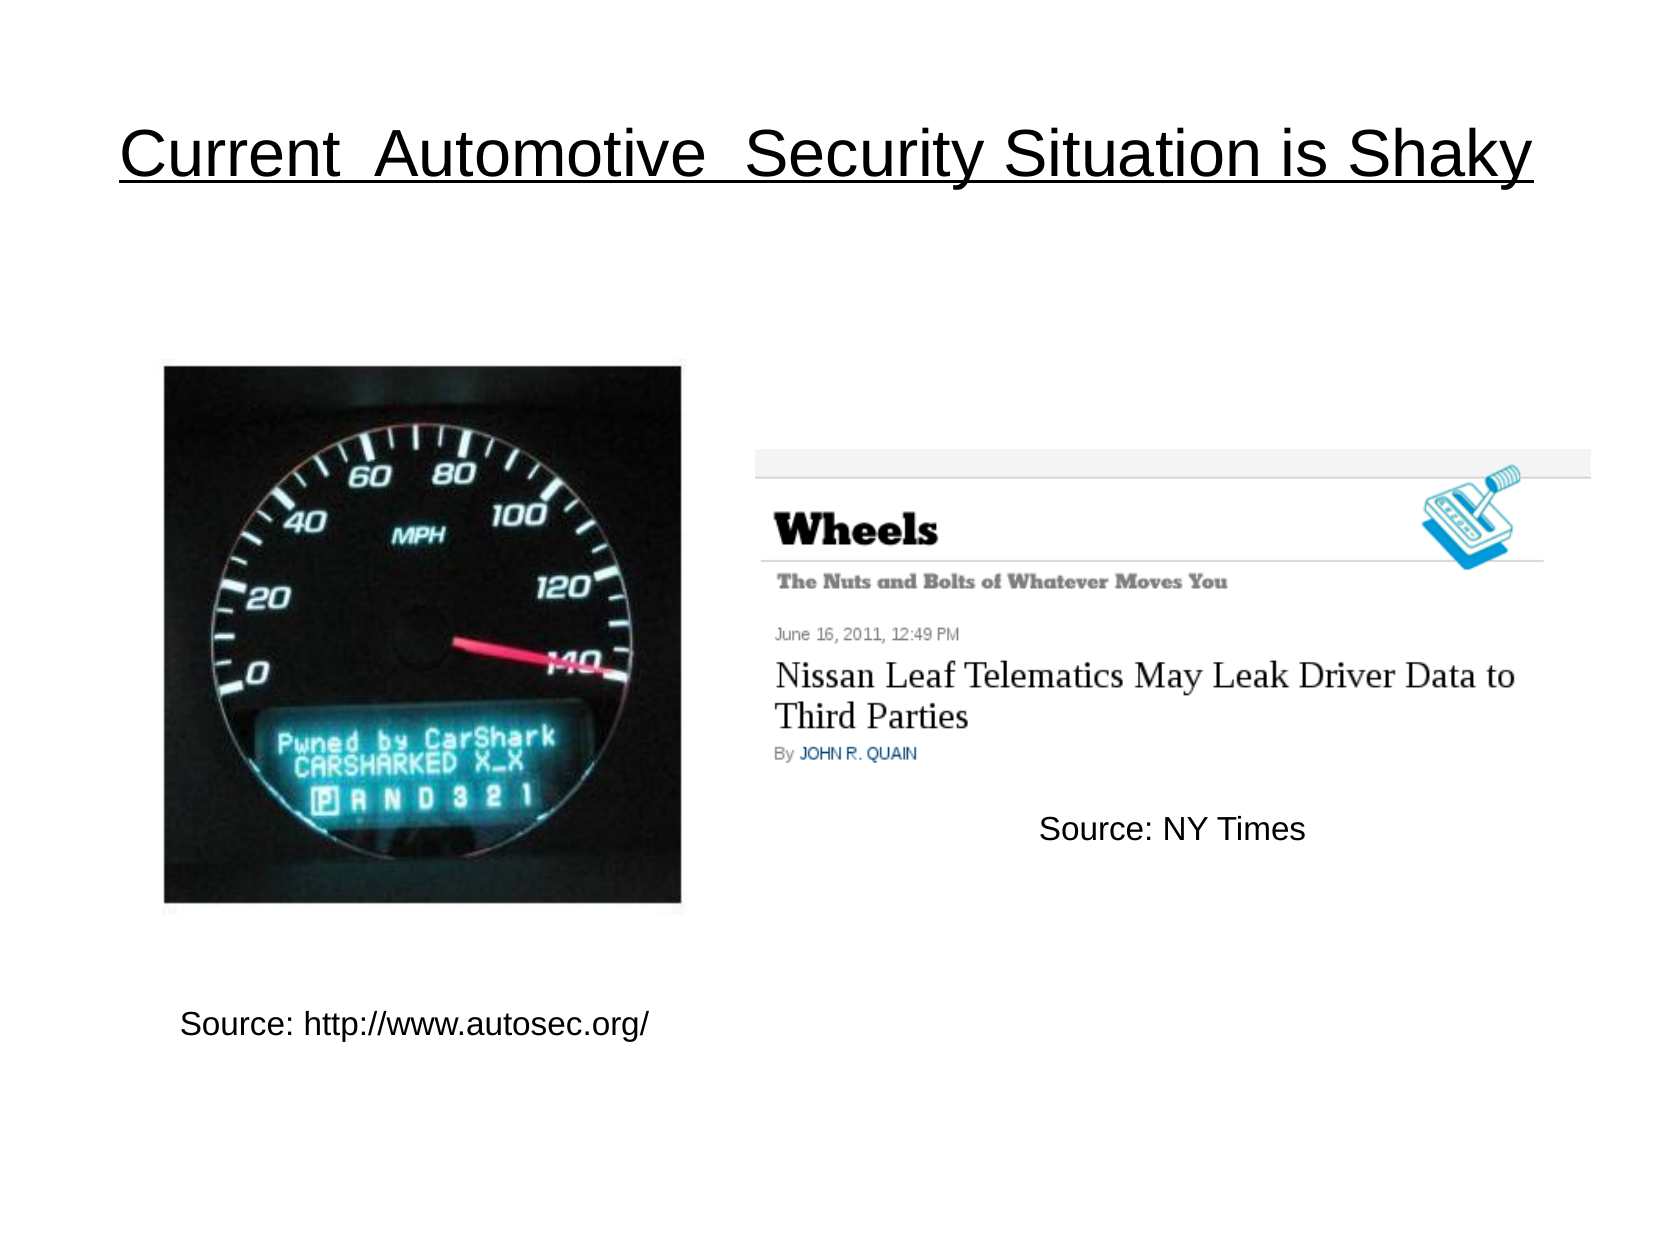

# Current Automotive Security Situation is Shaky
Source: NY Times
Source: http://www.autosec.org/